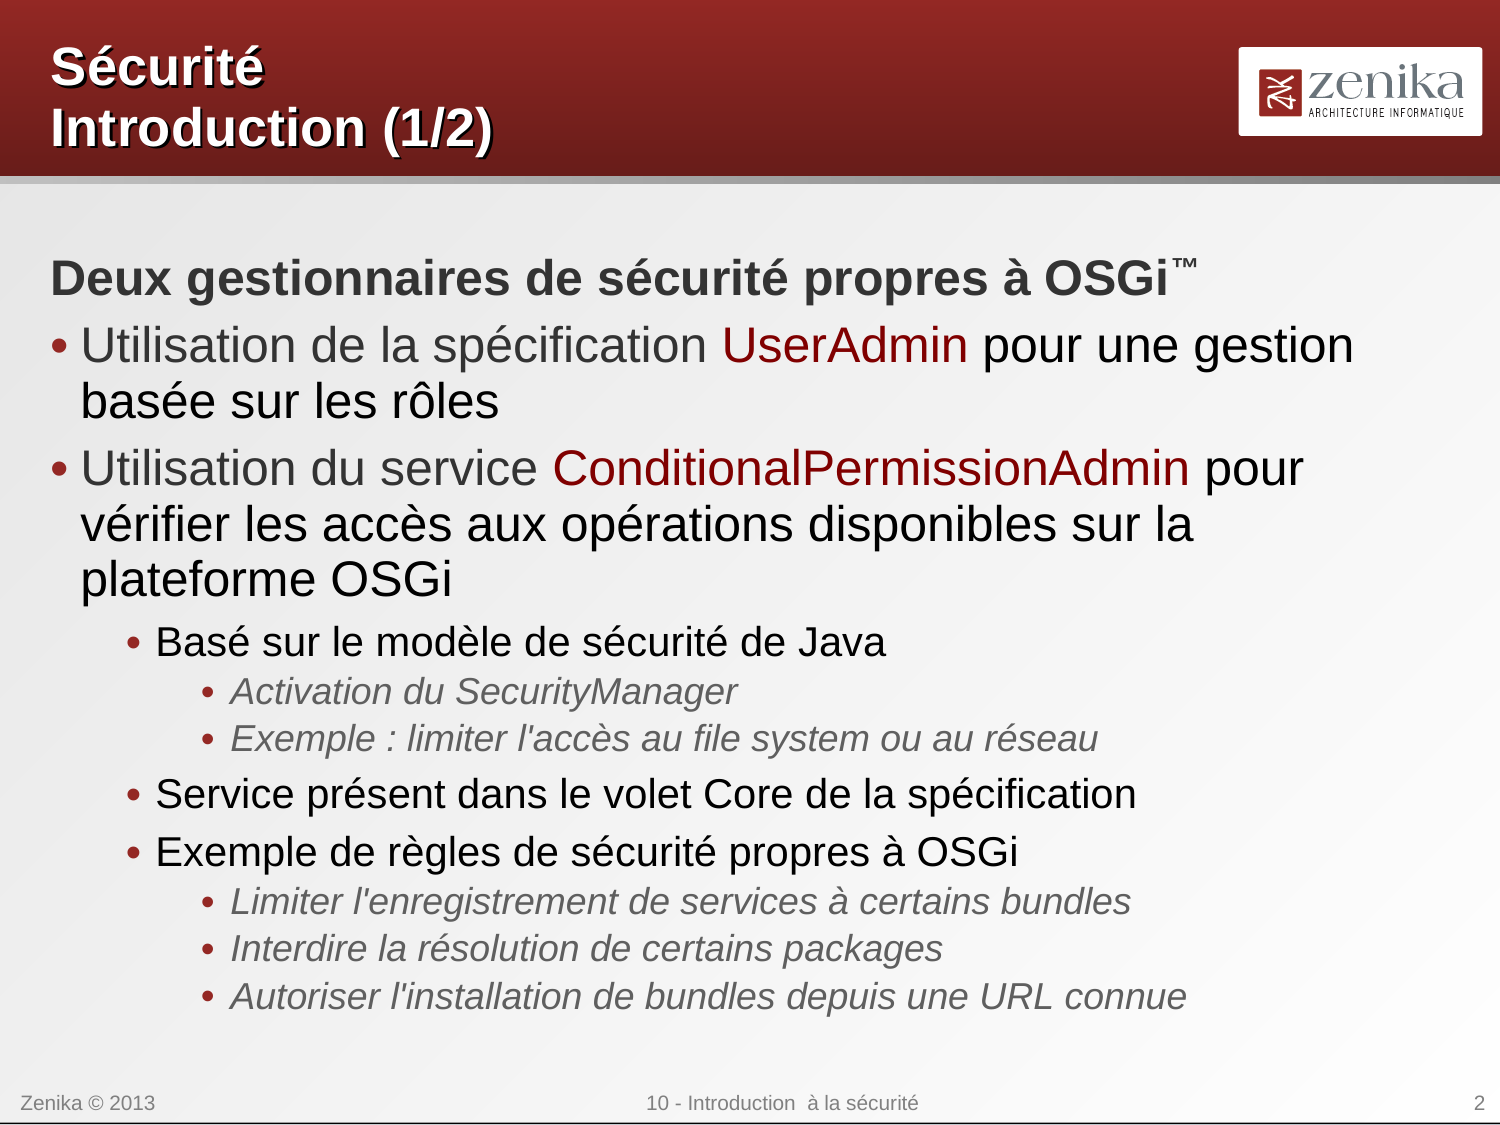

# Sécurité Introduction (1/2)
Deux gestionnaires de sécurité propres à OSGi™
Utilisation de la spécification UserAdmin pour une gestion basée sur les rôles
Utilisation du service ConditionalPermissionAdmin pour vérifier les accès aux opérations disponibles sur la plateforme OSGi
Basé sur le modèle de sécurité de Java
Activation du SecurityManager
Exemple : limiter l'accès au file system ou au réseau
Service présent dans le volet Core de la spécification
Exemple de règles de sécurité propres à OSGi
Limiter l'enregistrement de services à certains bundles
Interdire la résolution de certains packages
Autoriser l'installation de bundles depuis une URL connue